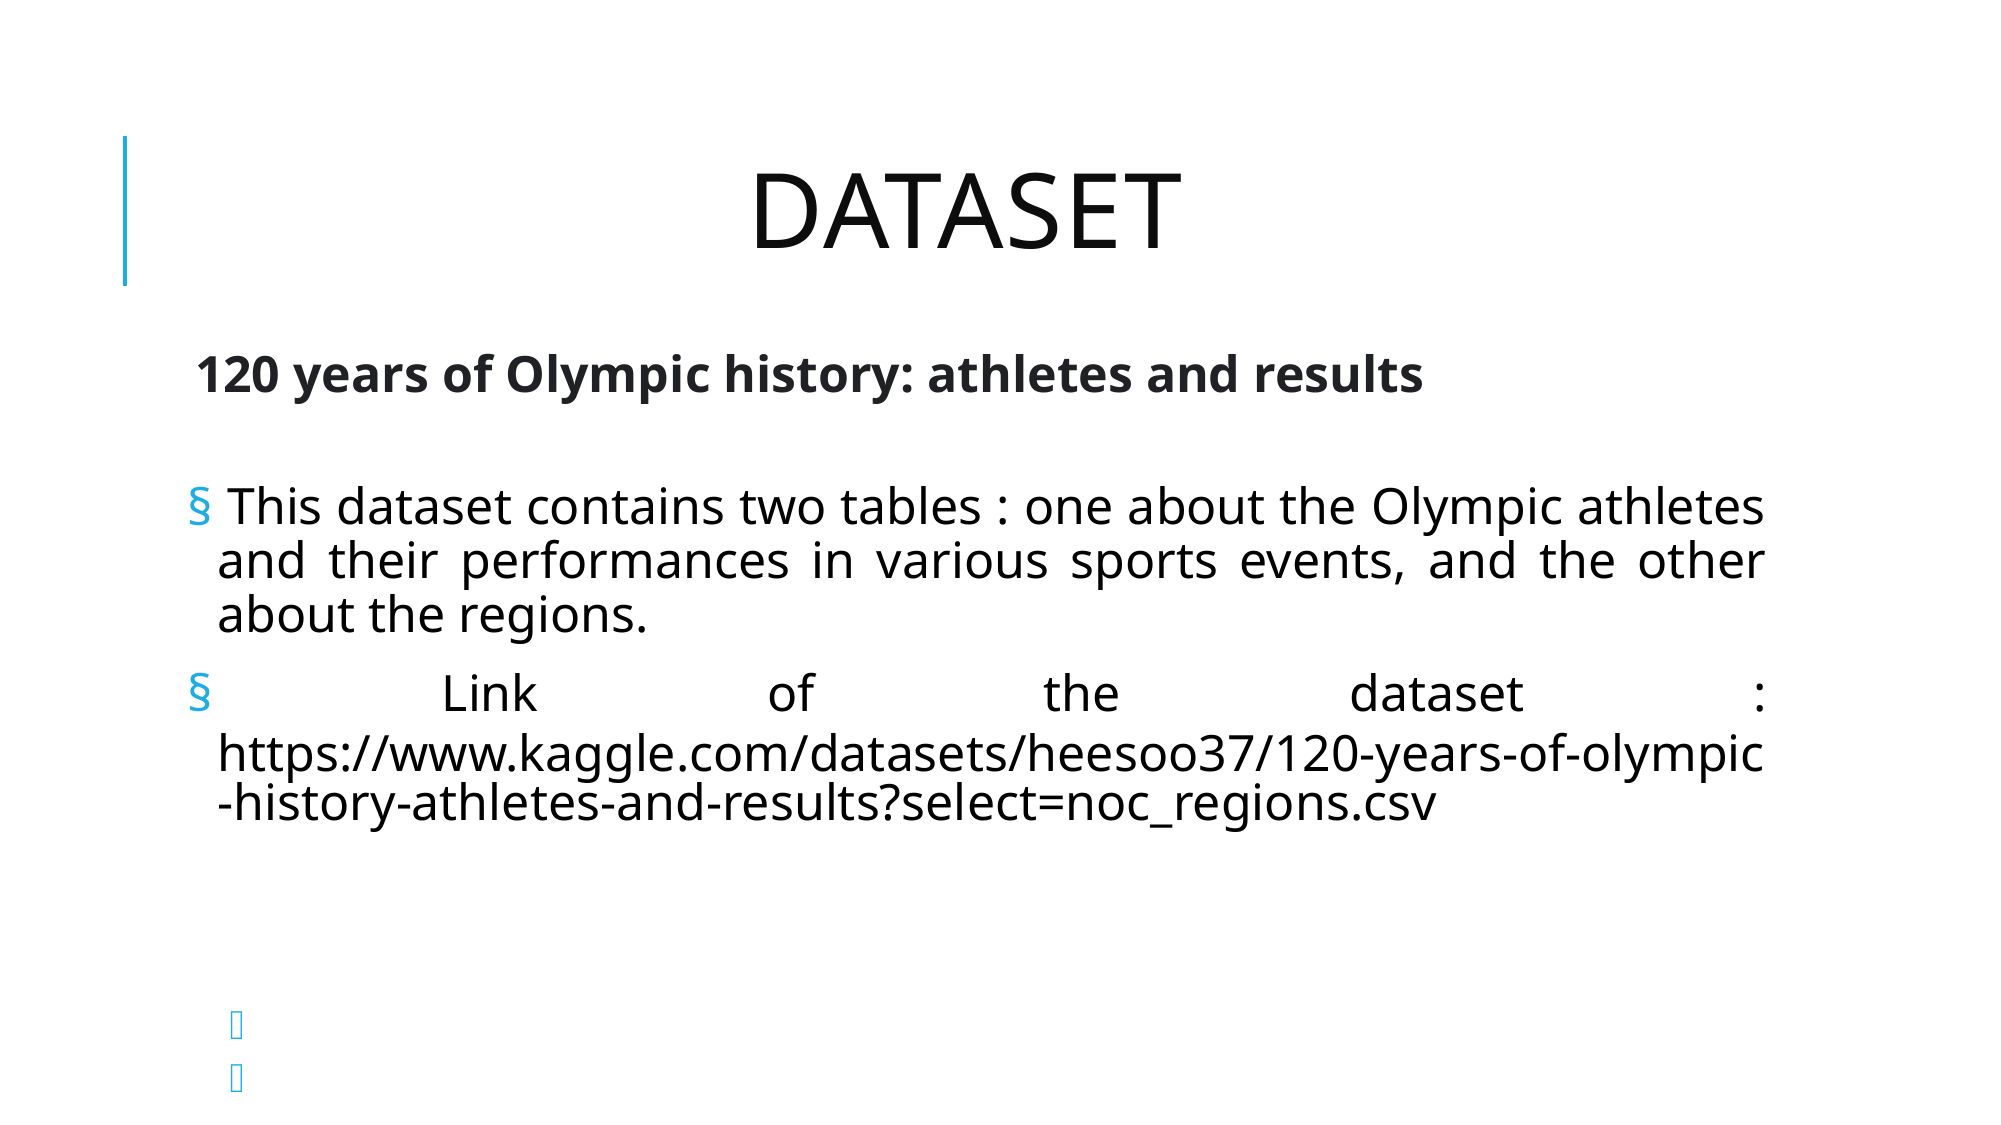

# Dataset
120 years of Olympic history: athletes and results
 This dataset contains two tables : one about the Olympic athletes and their performances in various sports events, and the other about the regions.
 Link of the dataset : https://www.kaggle.com/datasets/heesoo37/120-years-of-olympic-history-athletes-and-results?select=noc_regions.csv